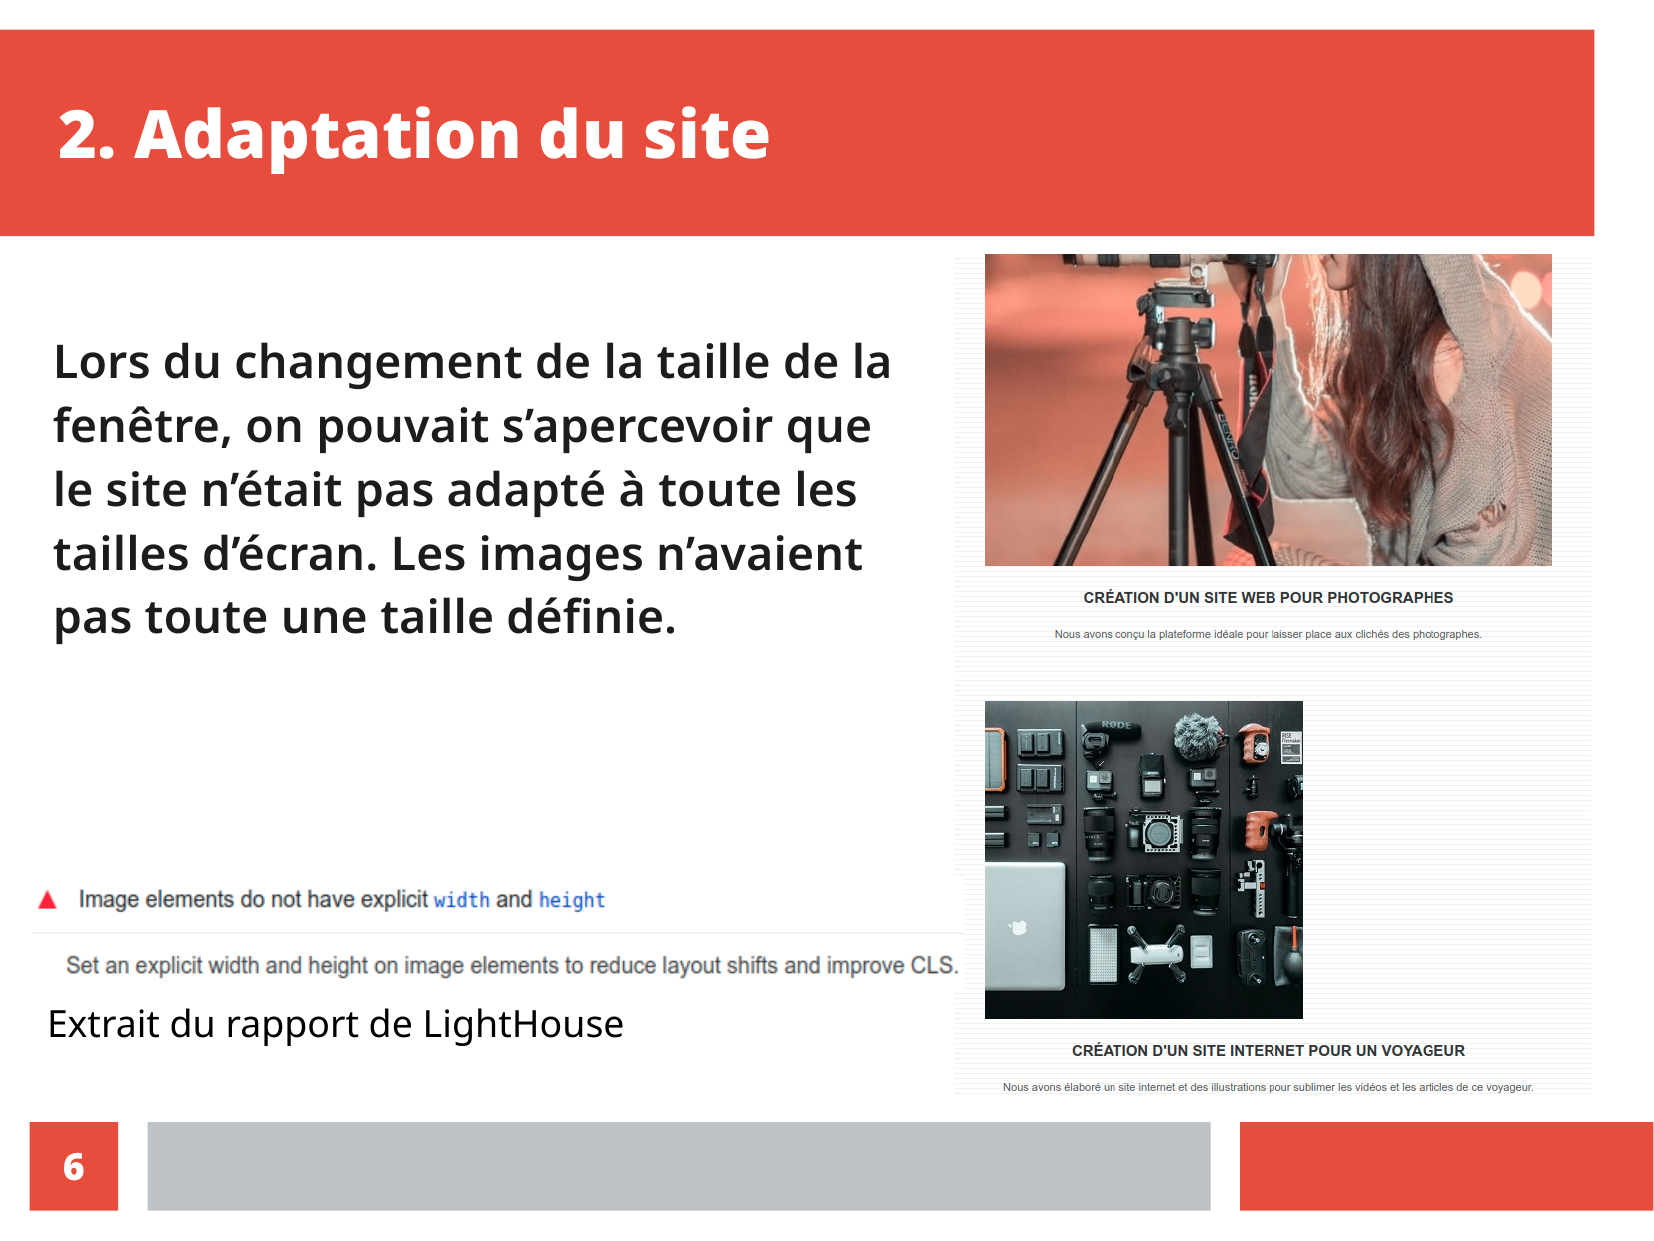

# 2. Adaptation du site
Lors du changement de la taille de la fenêtre, on pouvait s’apercevoir que le site n’était pas adapté à toute les tailles d’écran. Les images n’avaient pas toute une taille définie.
Extrait du rapport de LightHouse
6